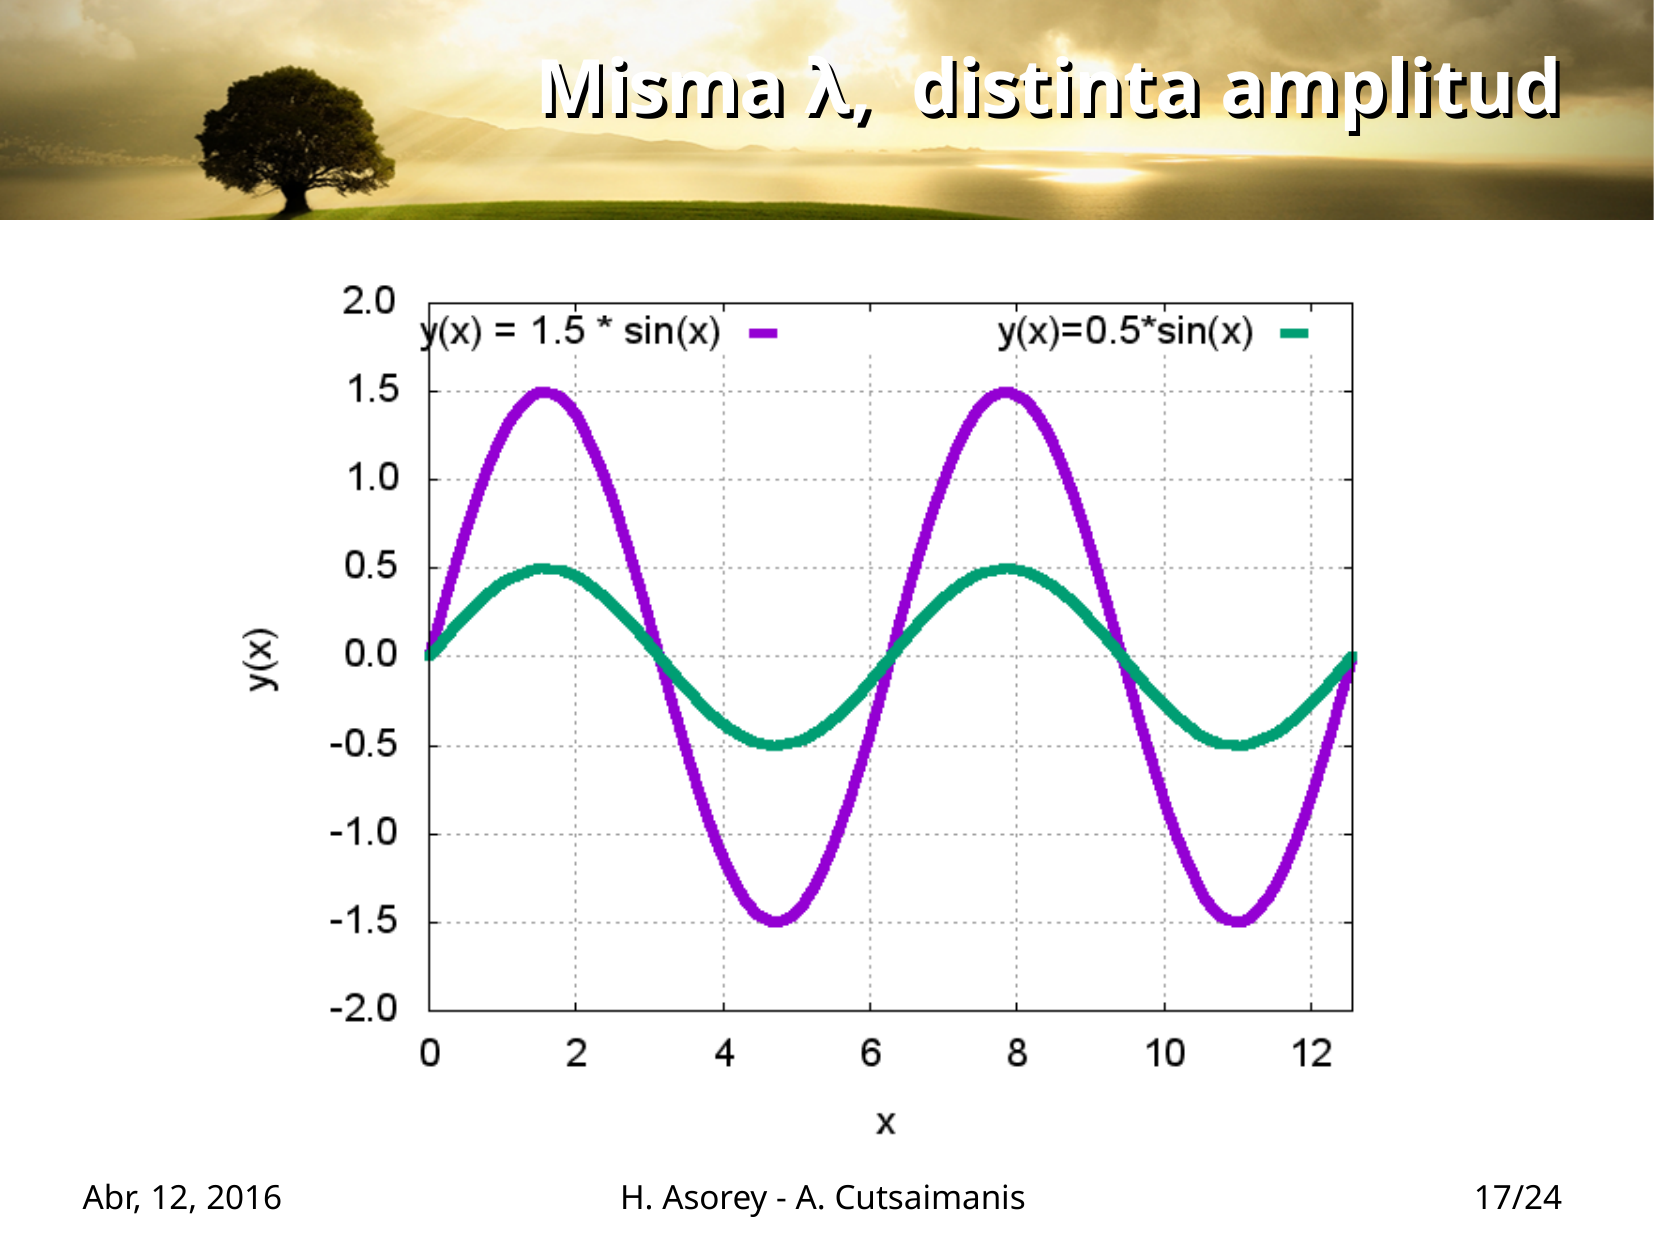

# Misma λ, distinta amplitud
Abr, 12, 2016
H. Asorey - A. Cutsaimanis
17